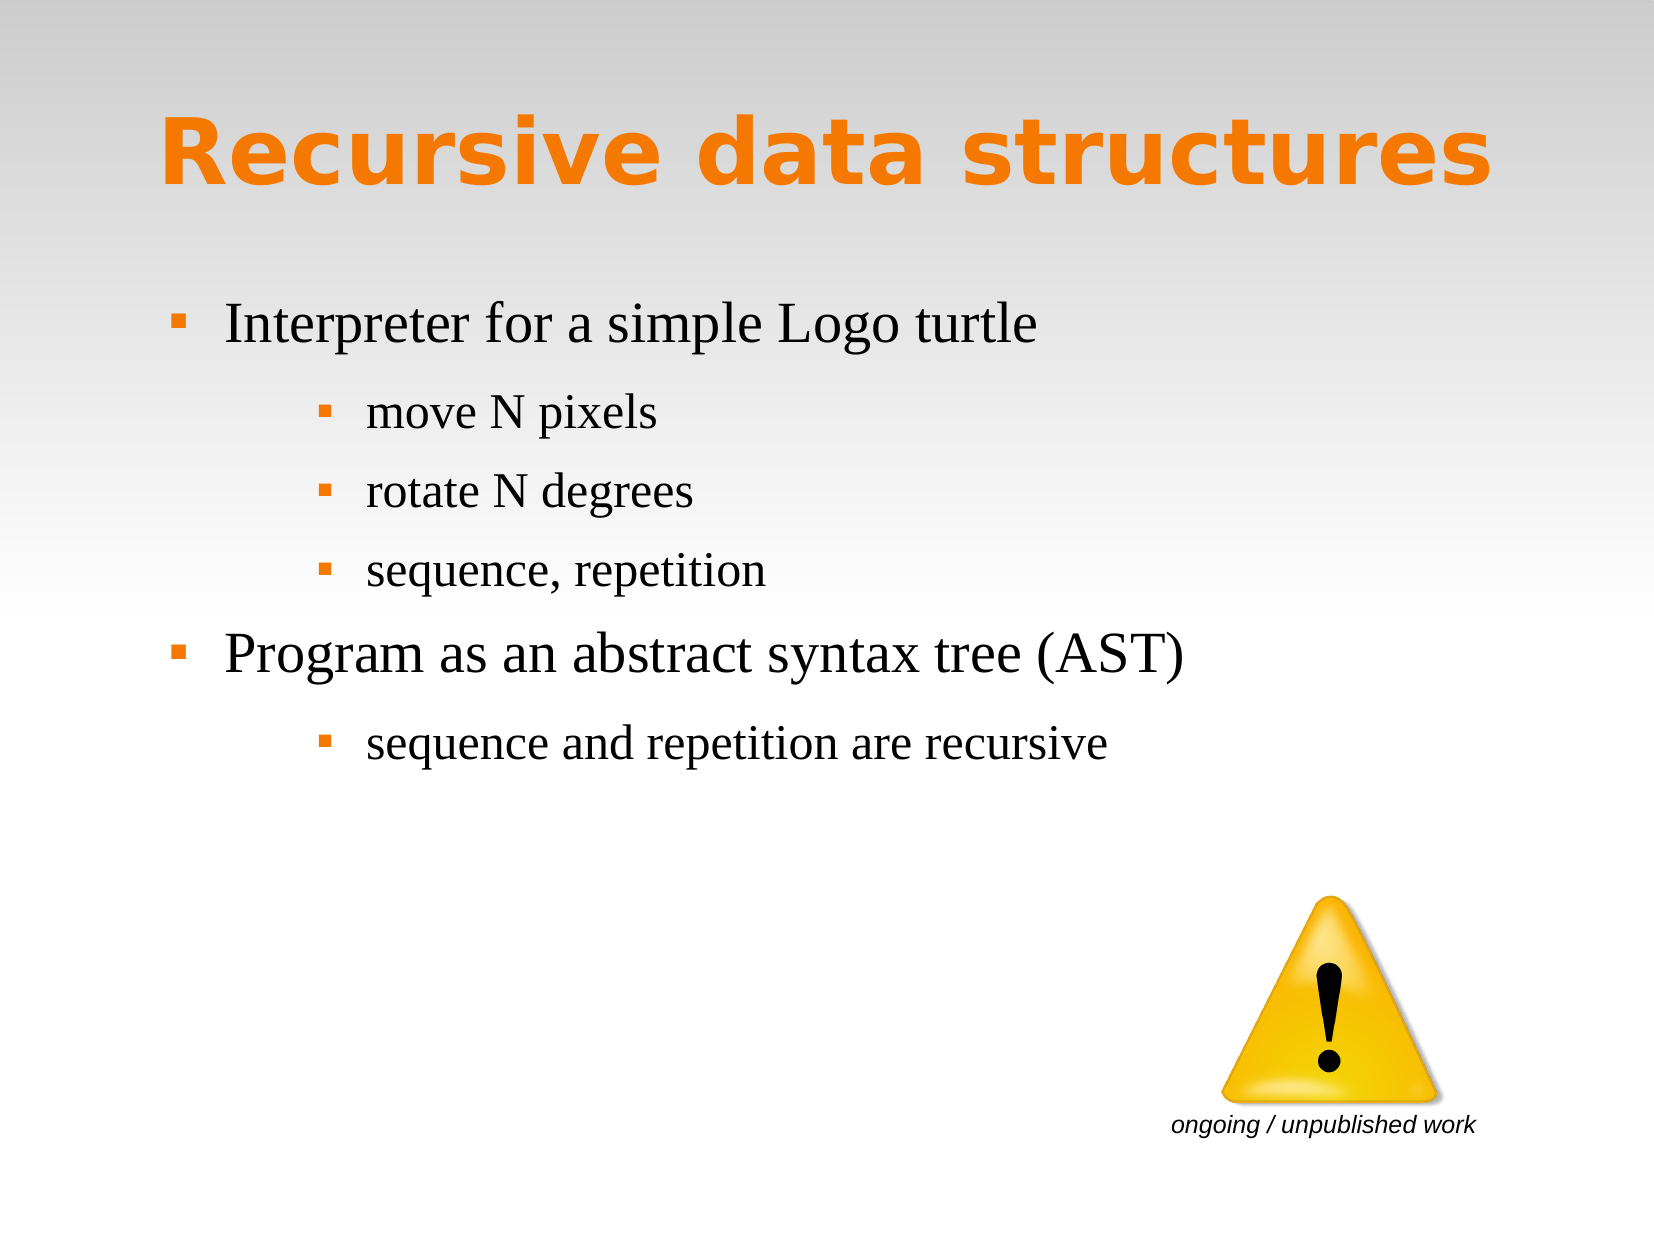

# Recursive data structures
Interpreter for a simple Logo turtle
move N pixels
rotate N degrees
sequence, repetition
Program as an abstract syntax tree (AST)
sequence and repetition are recursive
ongoing / unpublished work